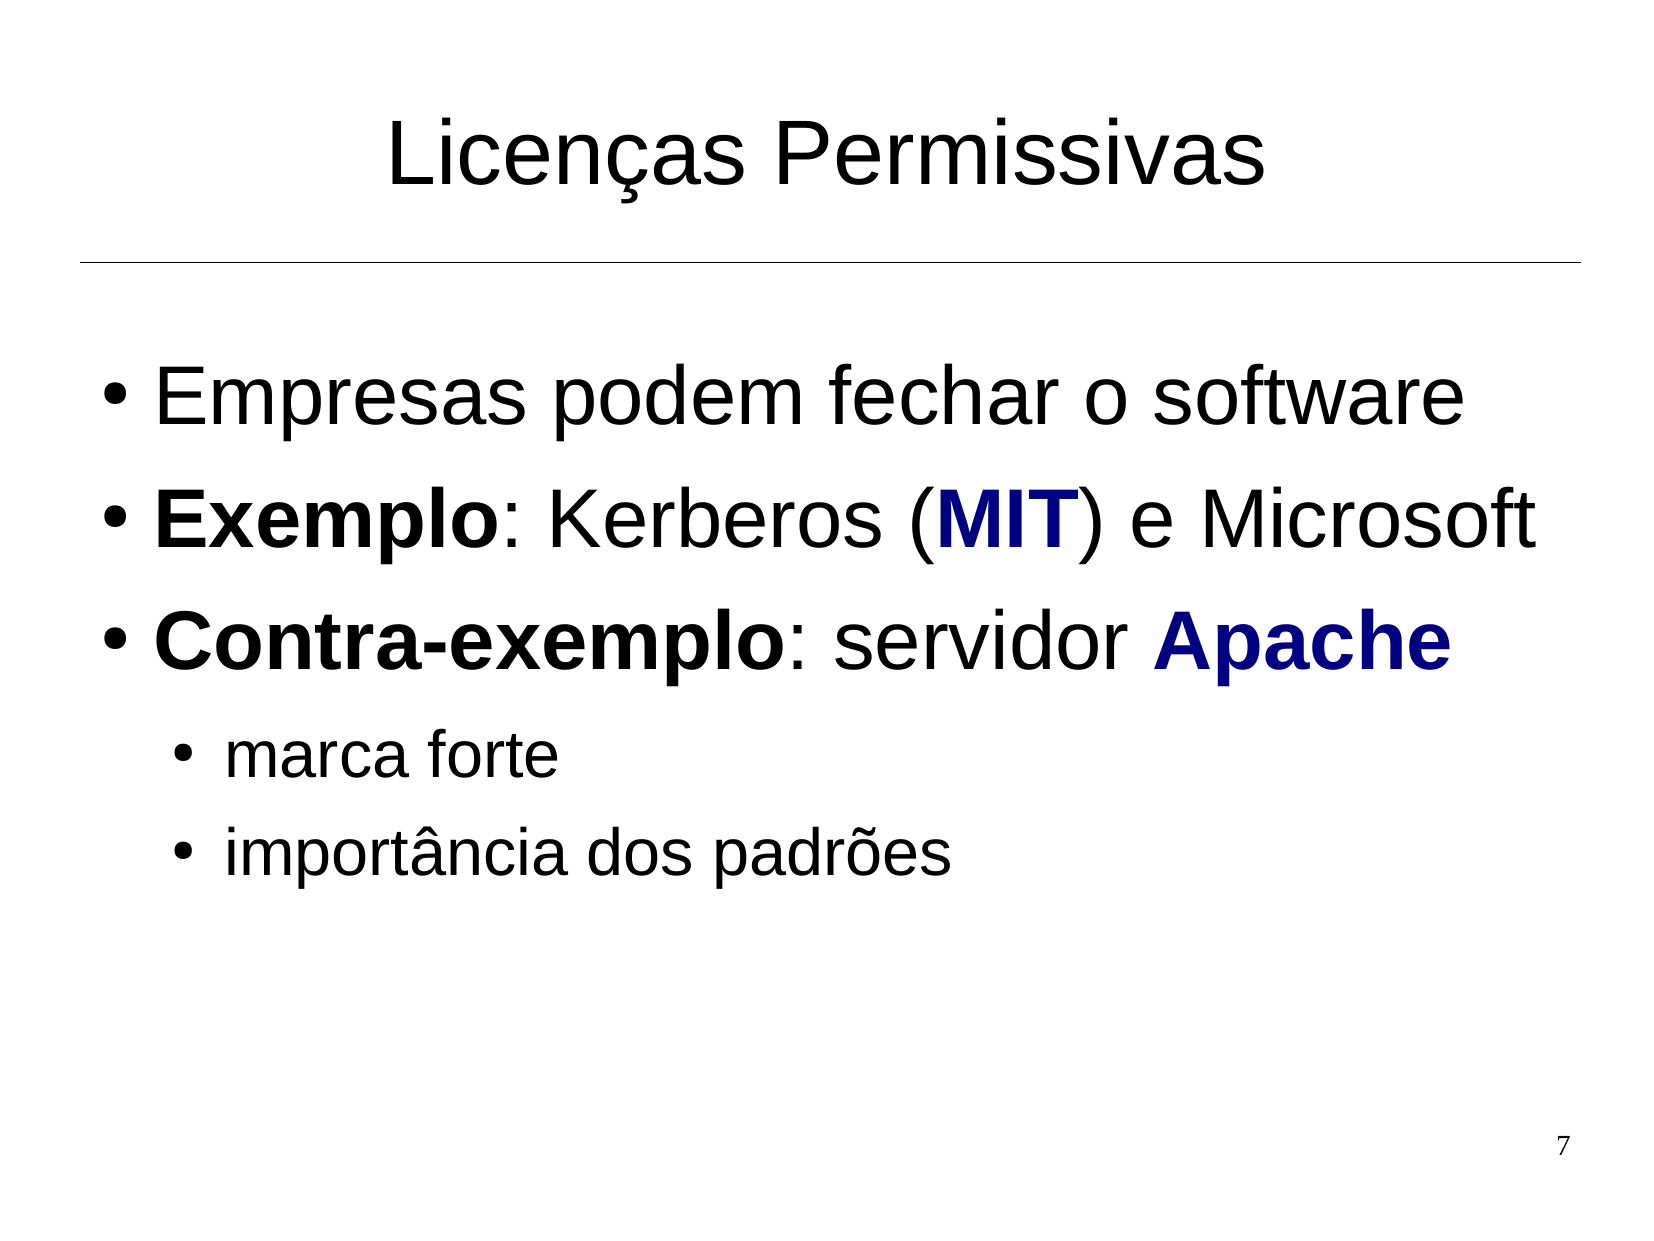

# Licenças Permissivas
Empresas podem fechar o software
Exemplo: Kerberos (MIT) e Microsoft
Contra-exemplo: servidor Apache
marca forte
importância dos padrões
7